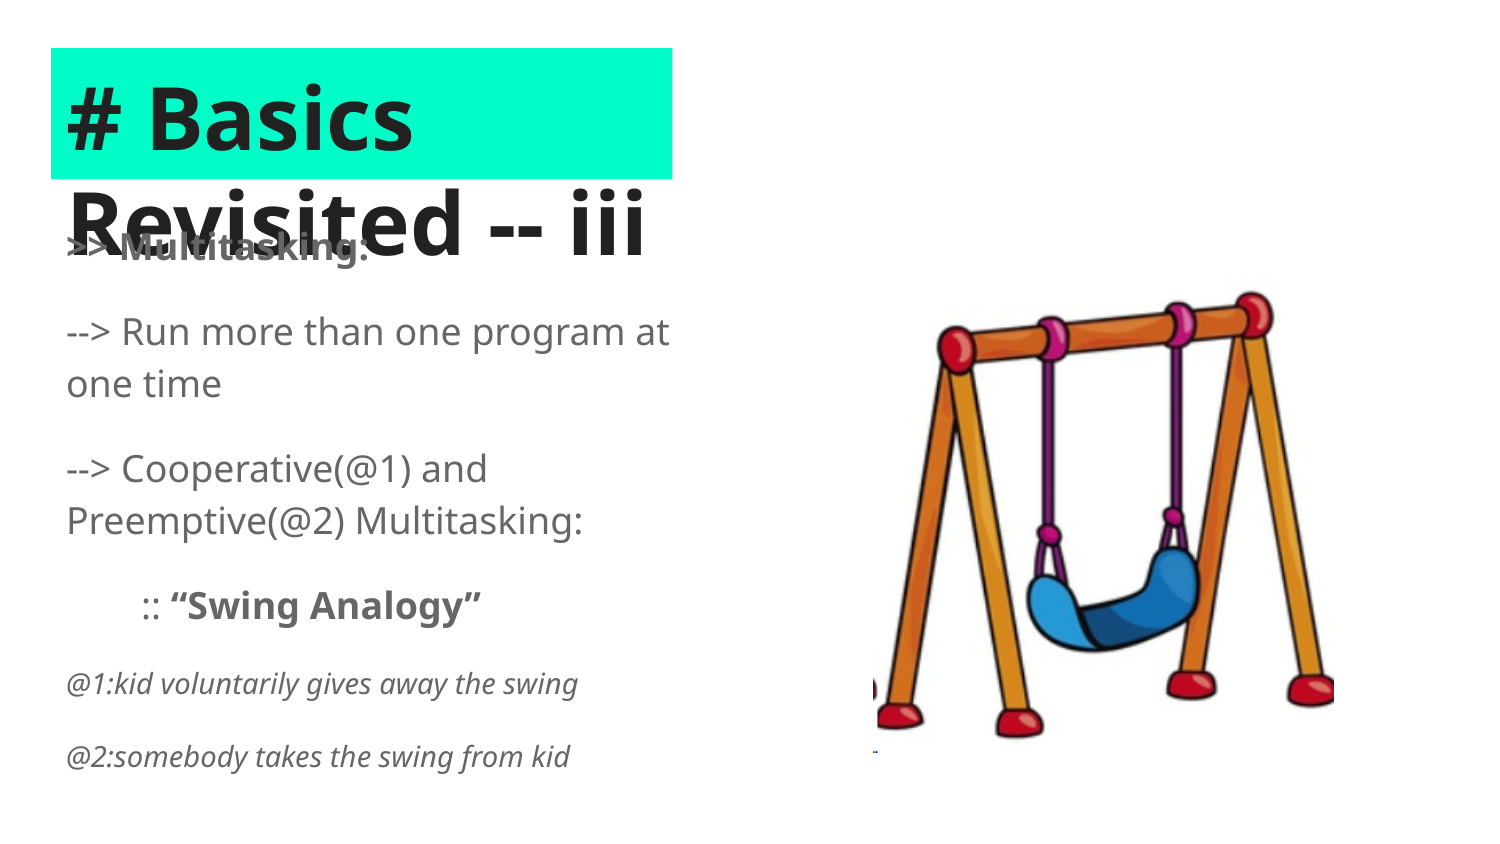

# # Basics Revisited -- iii
>> Multitasking:
--> Run more than one program at one time
--> Cooperative(@1) and Preemptive(@2) Multitasking:
	:: “Swing Analogy”
@1:kid voluntarily gives away the swing
@2:somebody takes the swing from kid